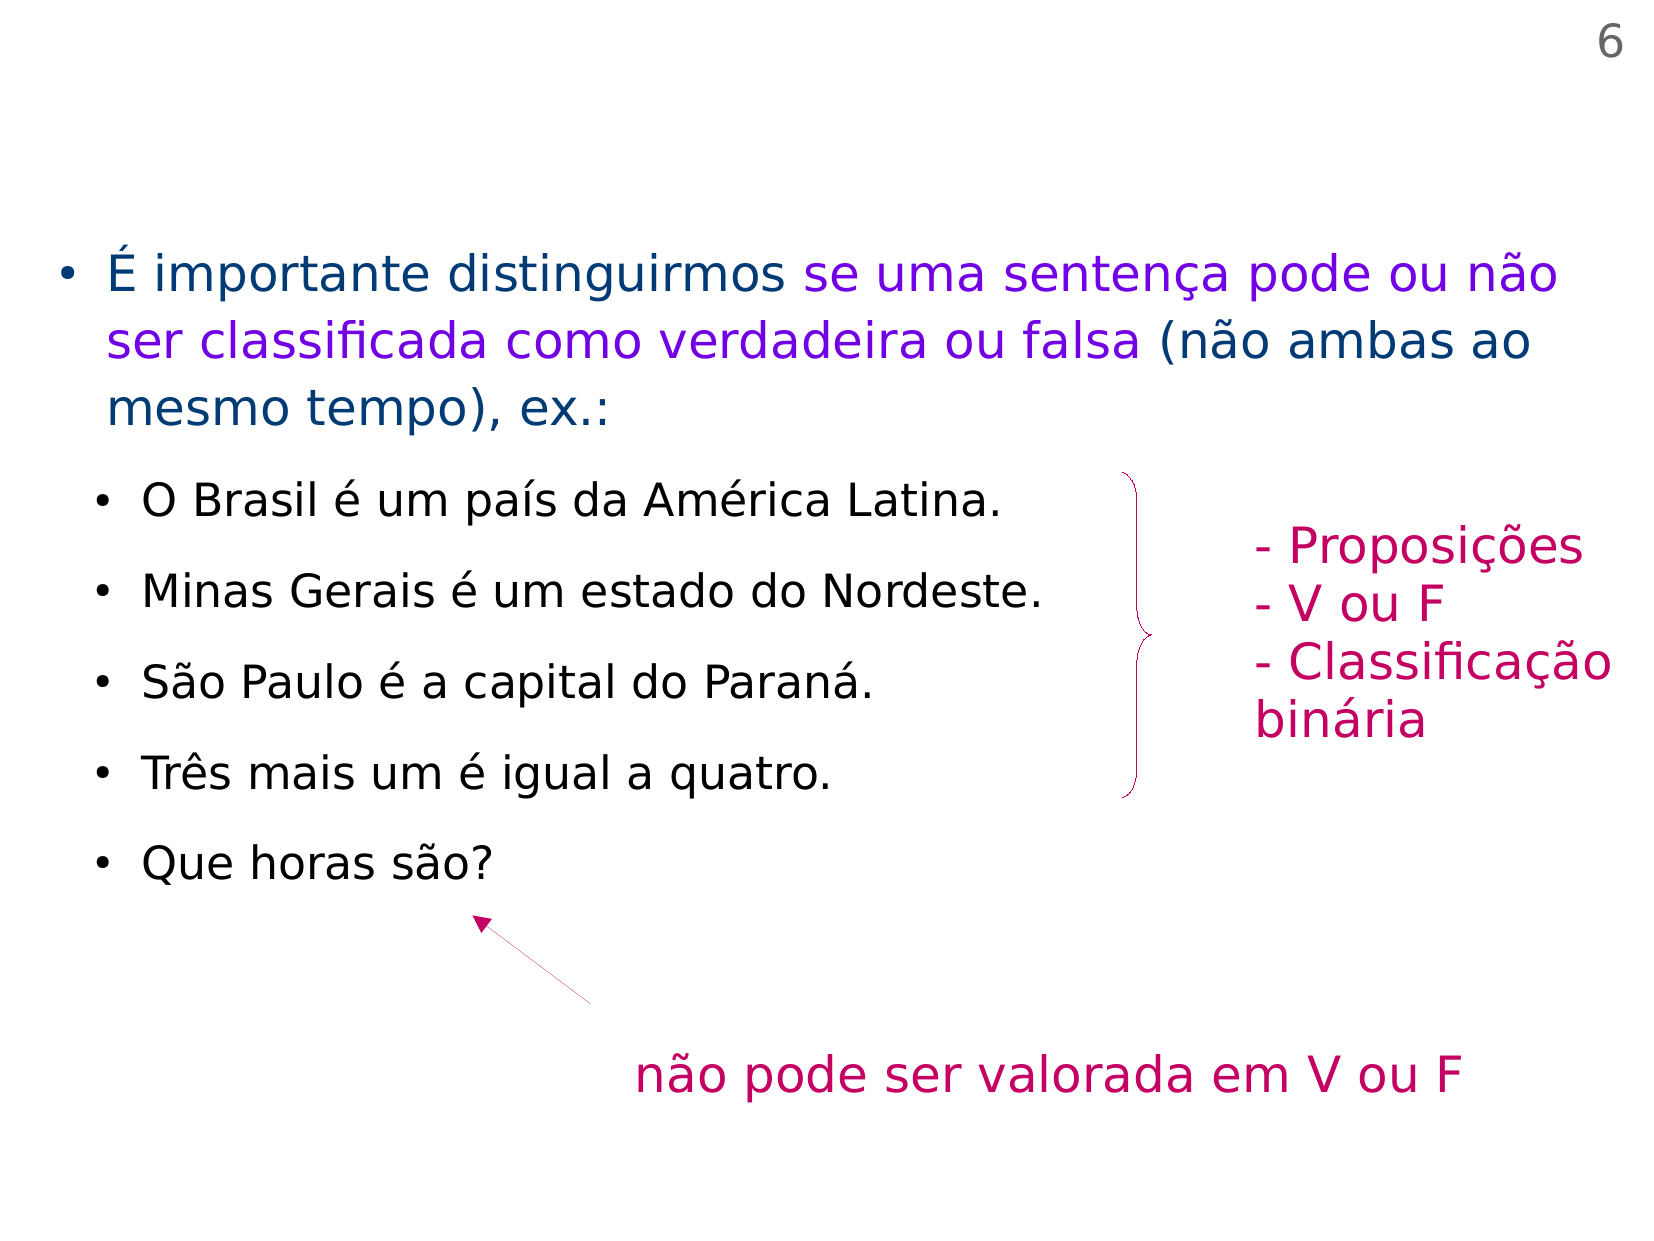

6
#
É importante distinguirmos se uma sentença pode ou não ser classificada como verdadeira ou falsa (não ambas ao mesmo tempo), ex.:
O Brasil é um país da América Latina.
Minas Gerais é um estado do Nordeste.
São Paulo é a capital do Paraná.
Três mais um é igual a quatro.
Que horas são?
- Proposições
- V ou F
- Classificação binária
não pode ser valorada em V ou F